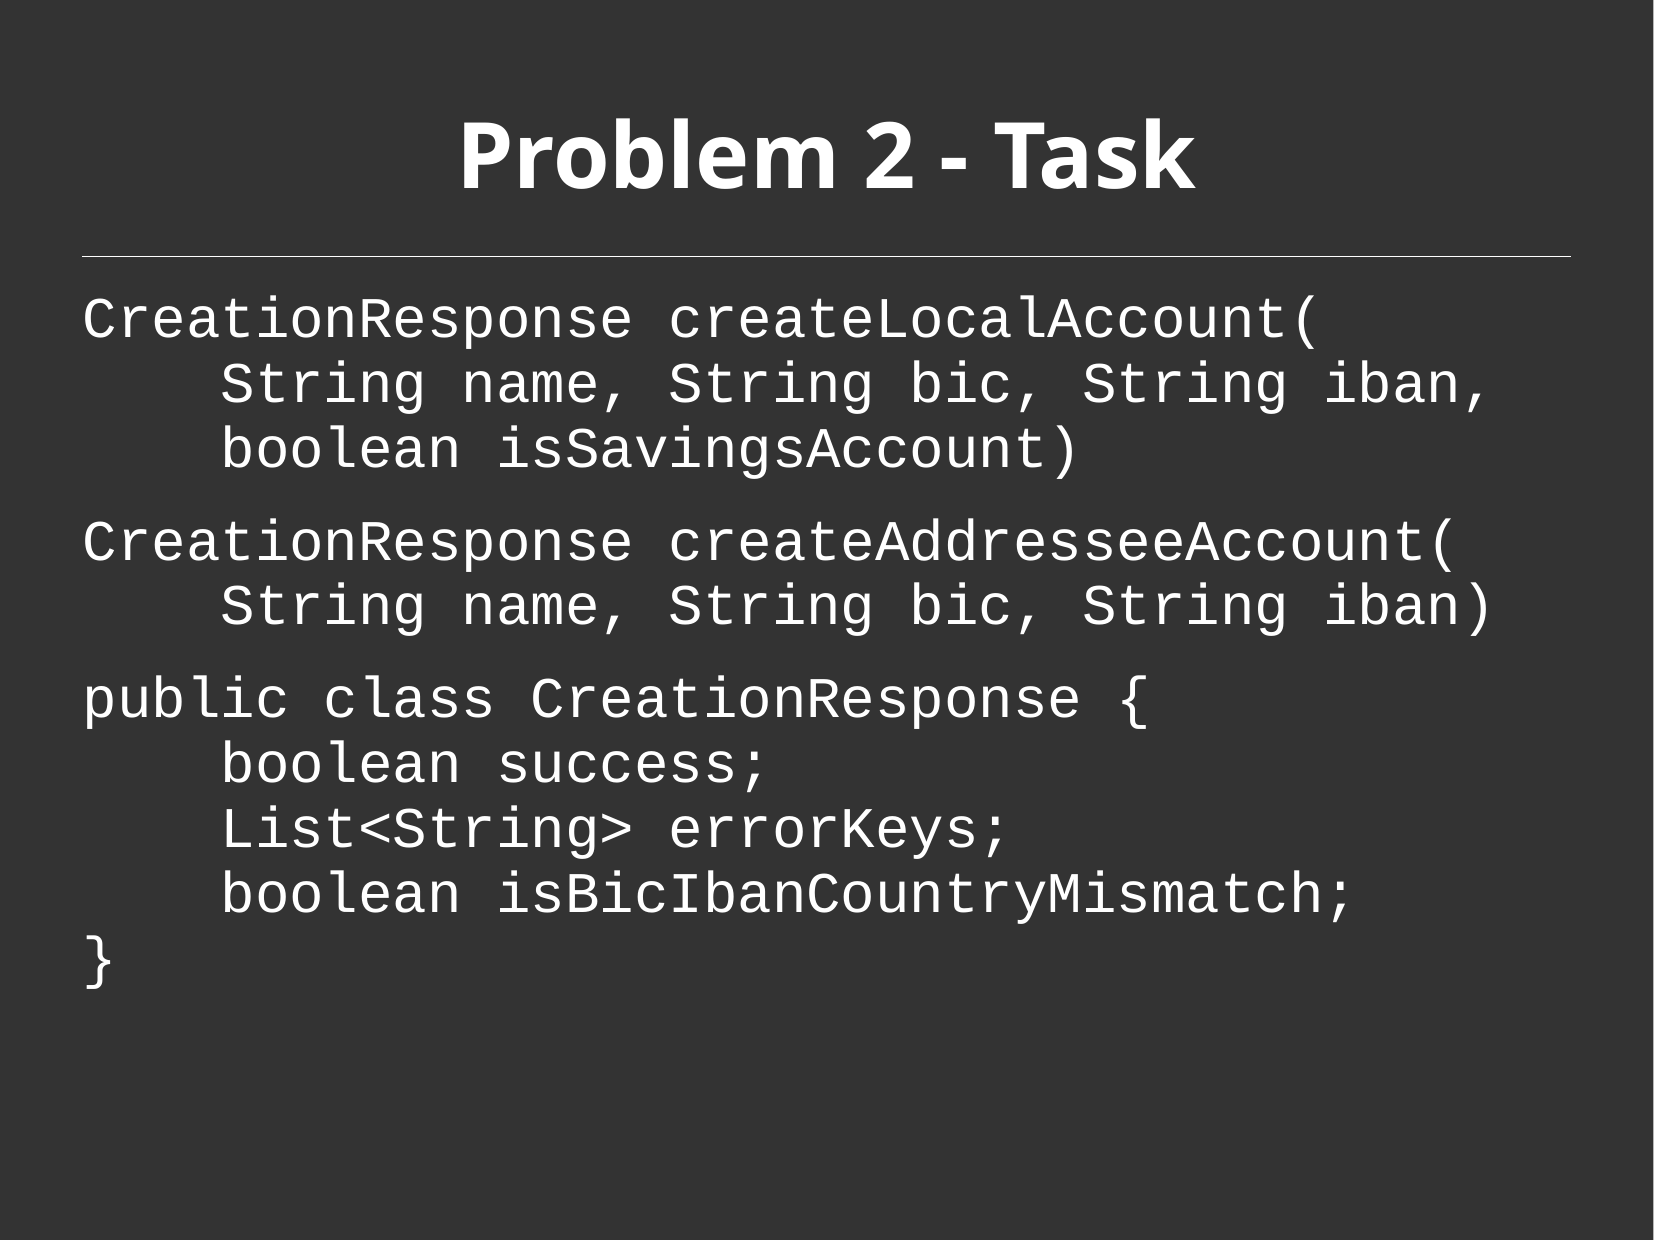

# Problem 2 - Task
CreationResponse createLocalAccount(
 String name, String bic, String iban,
 boolean isSavingsAccount)
CreationResponse createAddresseeAccount(
 String name, String bic, String iban)
public class CreationResponse {
 boolean success;
 List<String> errorKeys;
 boolean isBicIbanCountryMismatch;
}